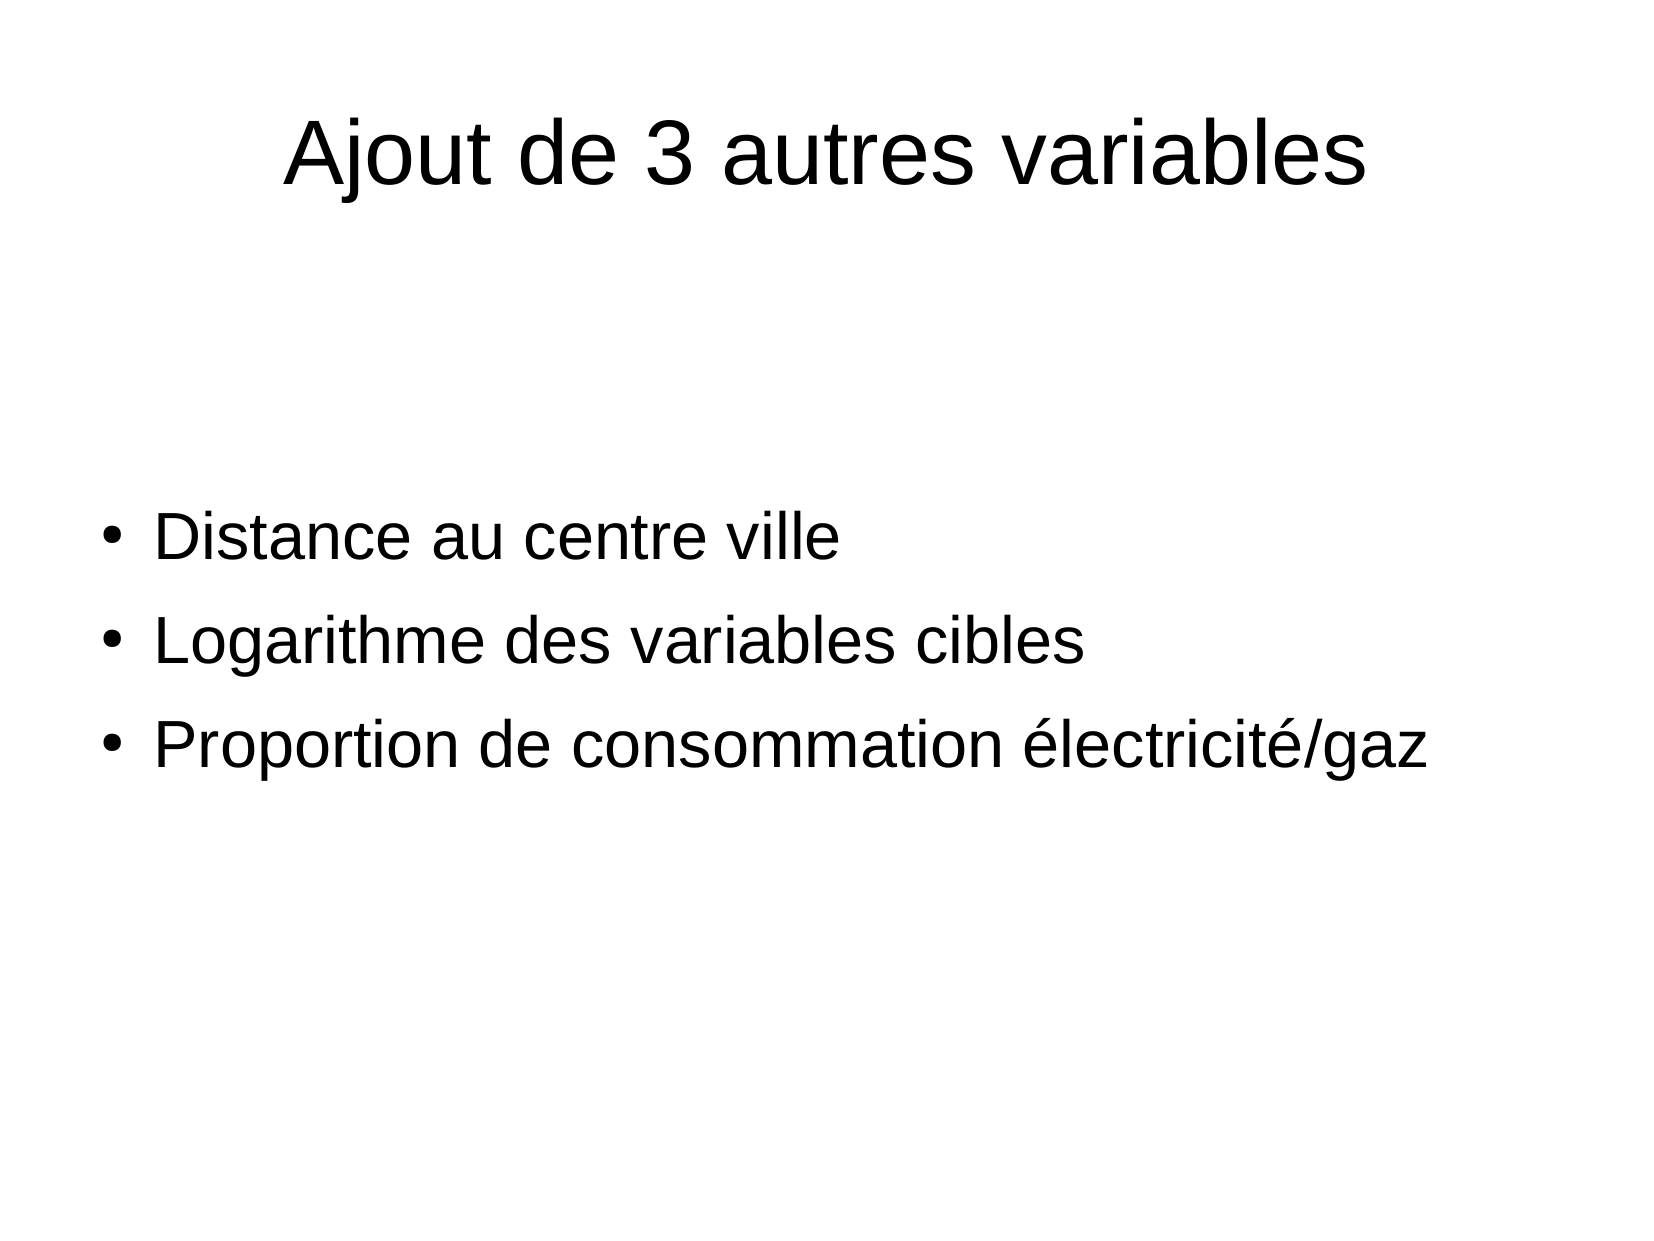

# Ajout de 3 autres variables
Distance au centre ville
Logarithme des variables cibles
Proportion de consommation électricité/gaz